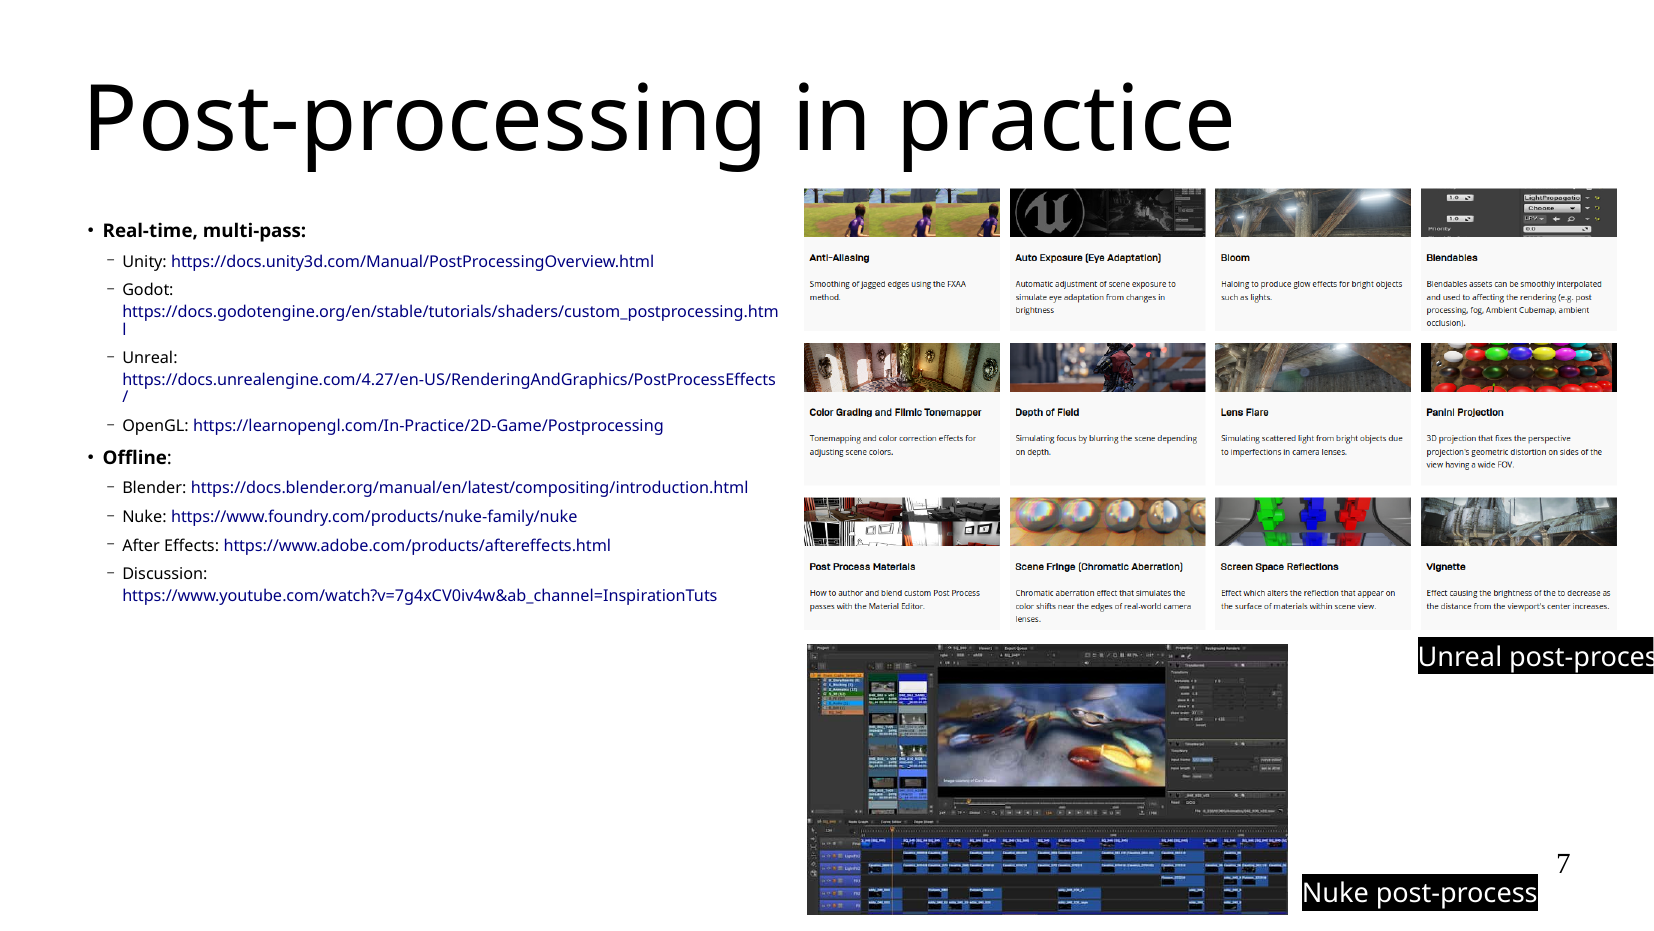

# Post-processing in practice
Real-time, multi-pass:
Unity: https://docs.unity3d.com/Manual/PostProcessingOverview.html
Godot: https://docs.godotengine.org/en/stable/tutorials/shaders/custom_postprocessing.html
Unreal: https://docs.unrealengine.com/4.27/en-US/RenderingAndGraphics/PostProcessEffects/
OpenGL: https://learnopengl.com/In-Practice/2D-Game/Postprocessing
Offline:
Blender: https://docs.blender.org/manual/en/latest/compositing/introduction.html
Nuke: https://www.foundry.com/products/nuke-family/nuke
After Effects: https://www.adobe.com/products/aftereffects.html
Discussion: https://www.youtube.com/watch?v=7g4xCV0iv4w&ab_channel=InspirationTuts
Unreal post-process
7
Nuke post-process